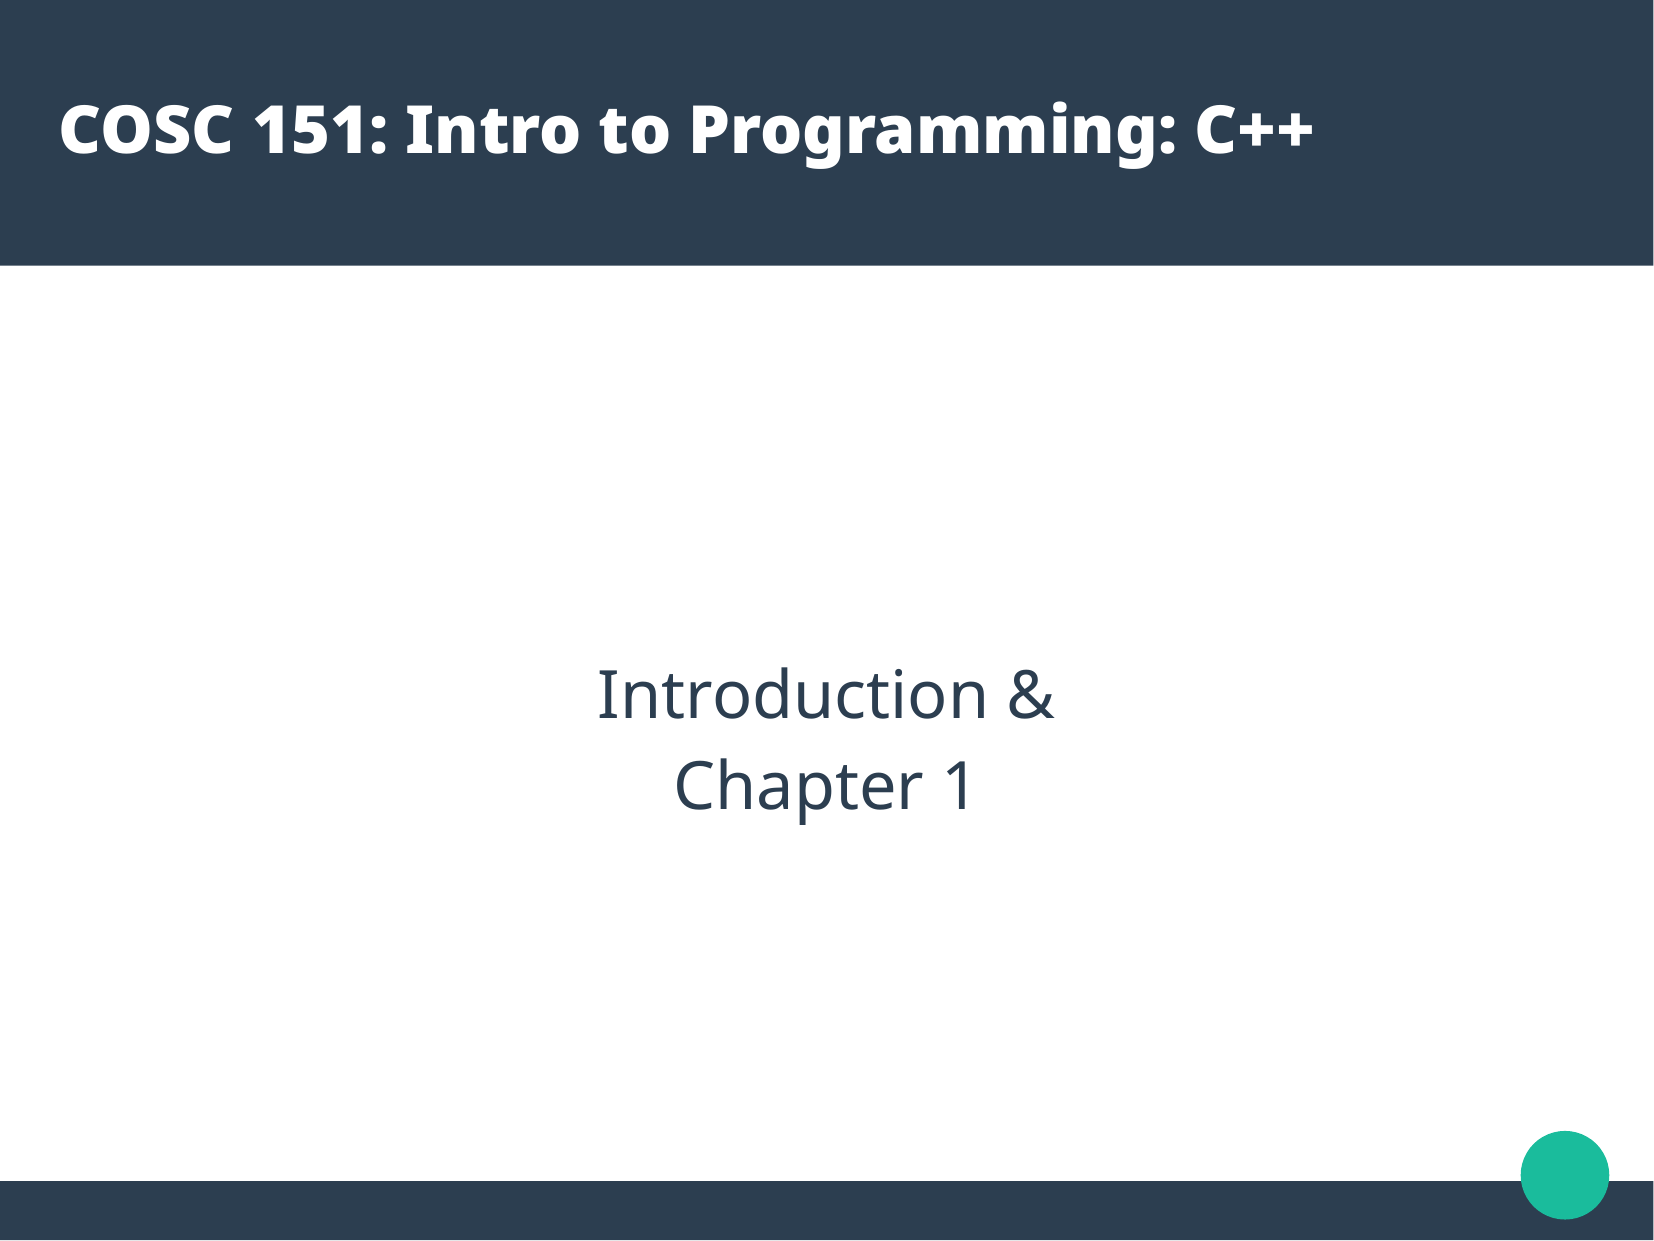

# COSC 151: Intro to Programming: C++
Introduction &
Chapter 1